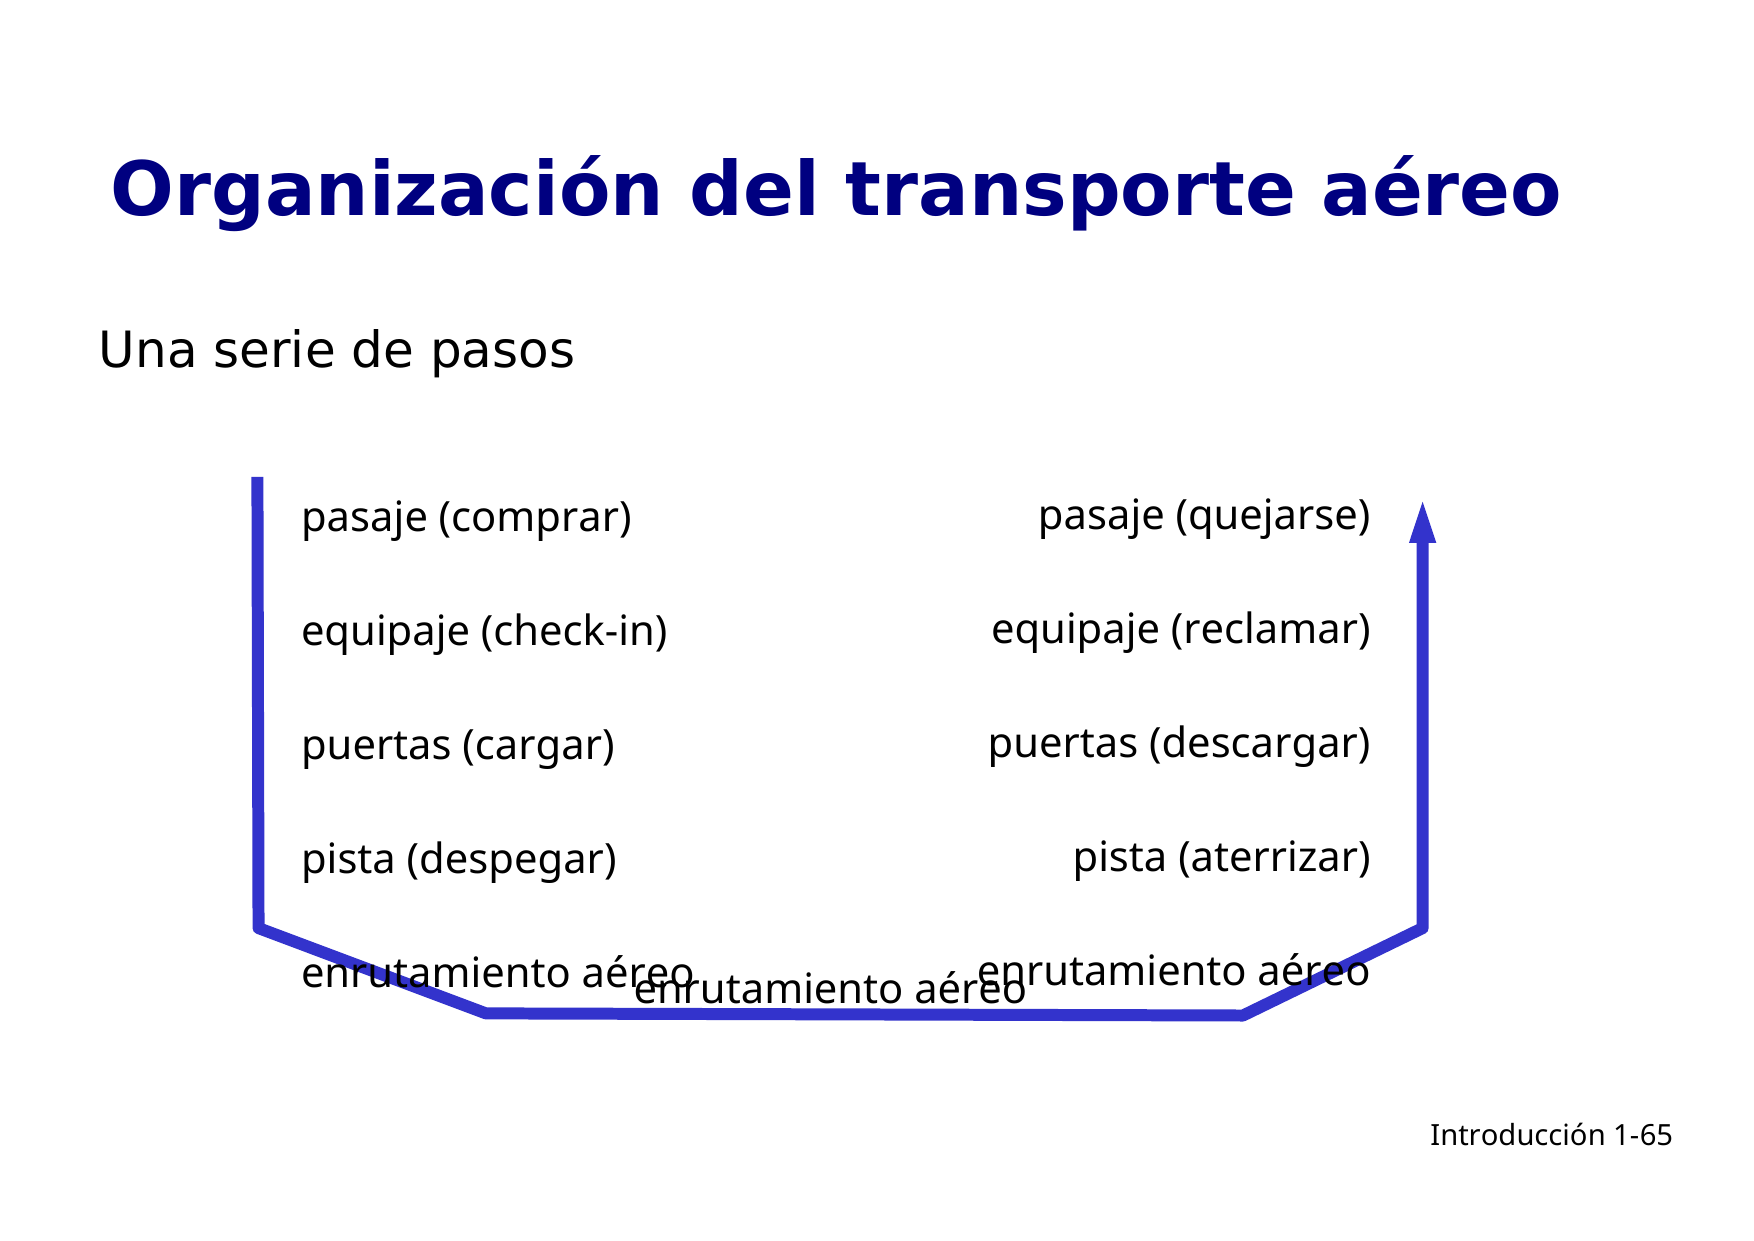

# Organización del transporte aéreo
Una serie de pasos
pasaje (quejarse)
equipaje (reclamar)
puertas (descargar)
pista (aterrizar)
enrutamiento aéreo
pasaje (comprar)
equipaje (check-in)
puertas (cargar)
pista (despegar)
enrutamiento aéreo
enrutamiento aéreo